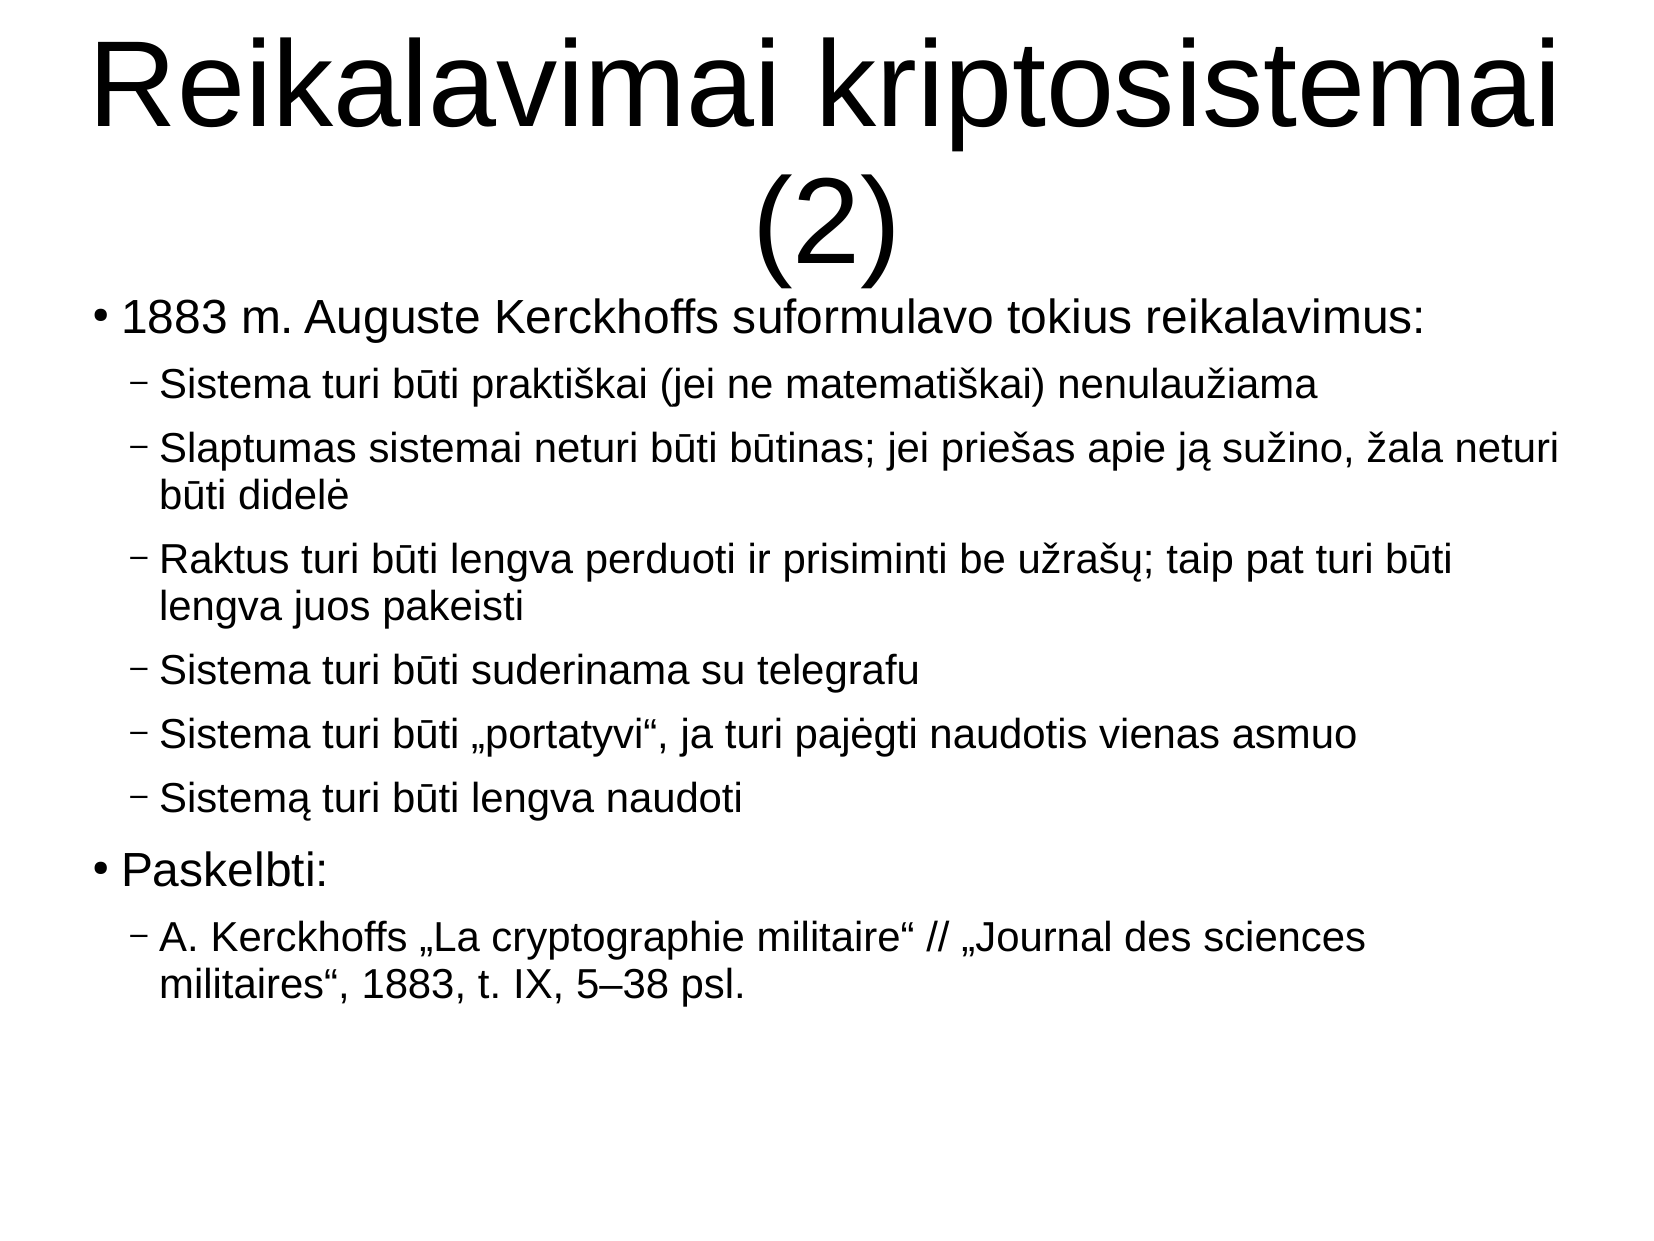

# Reikalavimai kriptosistemai (2)
1883 m. Auguste Kerckhoffs suformulavo tokius reikalavimus:
Sistema turi būti praktiškai (jei ne matematiškai) nenulaužiama
Slaptumas sistemai neturi būti būtinas; jei priešas apie ją sužino, žala neturi būti didelė
Raktus turi būti lengva perduoti ir prisiminti be užrašų; taip pat turi būti lengva juos pakeisti
Sistema turi būti suderinama su telegrafu
Sistema turi būti „portatyvi“, ja turi pajėgti naudotis vienas asmuo
Sistemą turi būti lengva naudoti
Paskelbti:
A. Kerckhoffs „La cryptographie militaire“ // „Journal des sciences militaires“, 1883, t. IX, 5–38 psl.